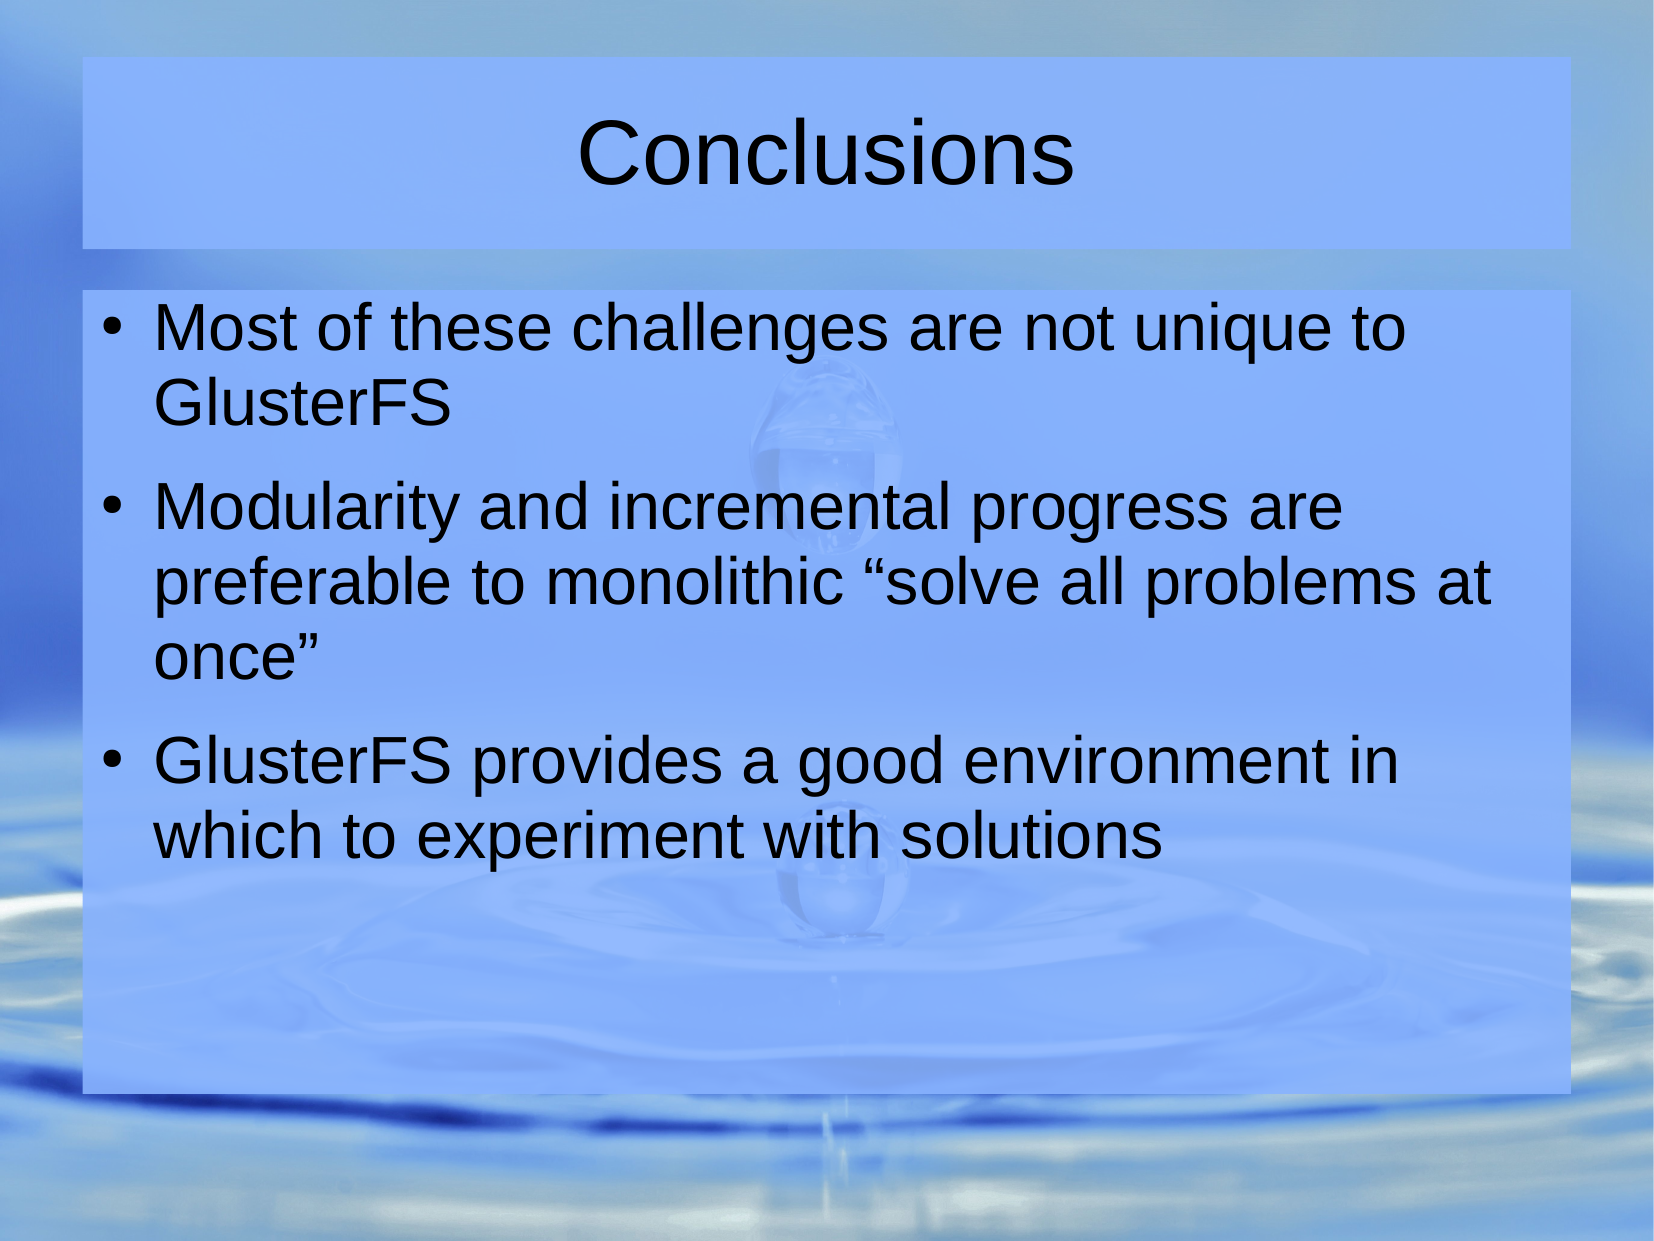

# Conclusions
Most of these challenges are not unique to GlusterFS
Modularity and incremental progress are preferable to monolithic “solve all problems at once”
GlusterFS provides a good environment in which to experiment with solutions